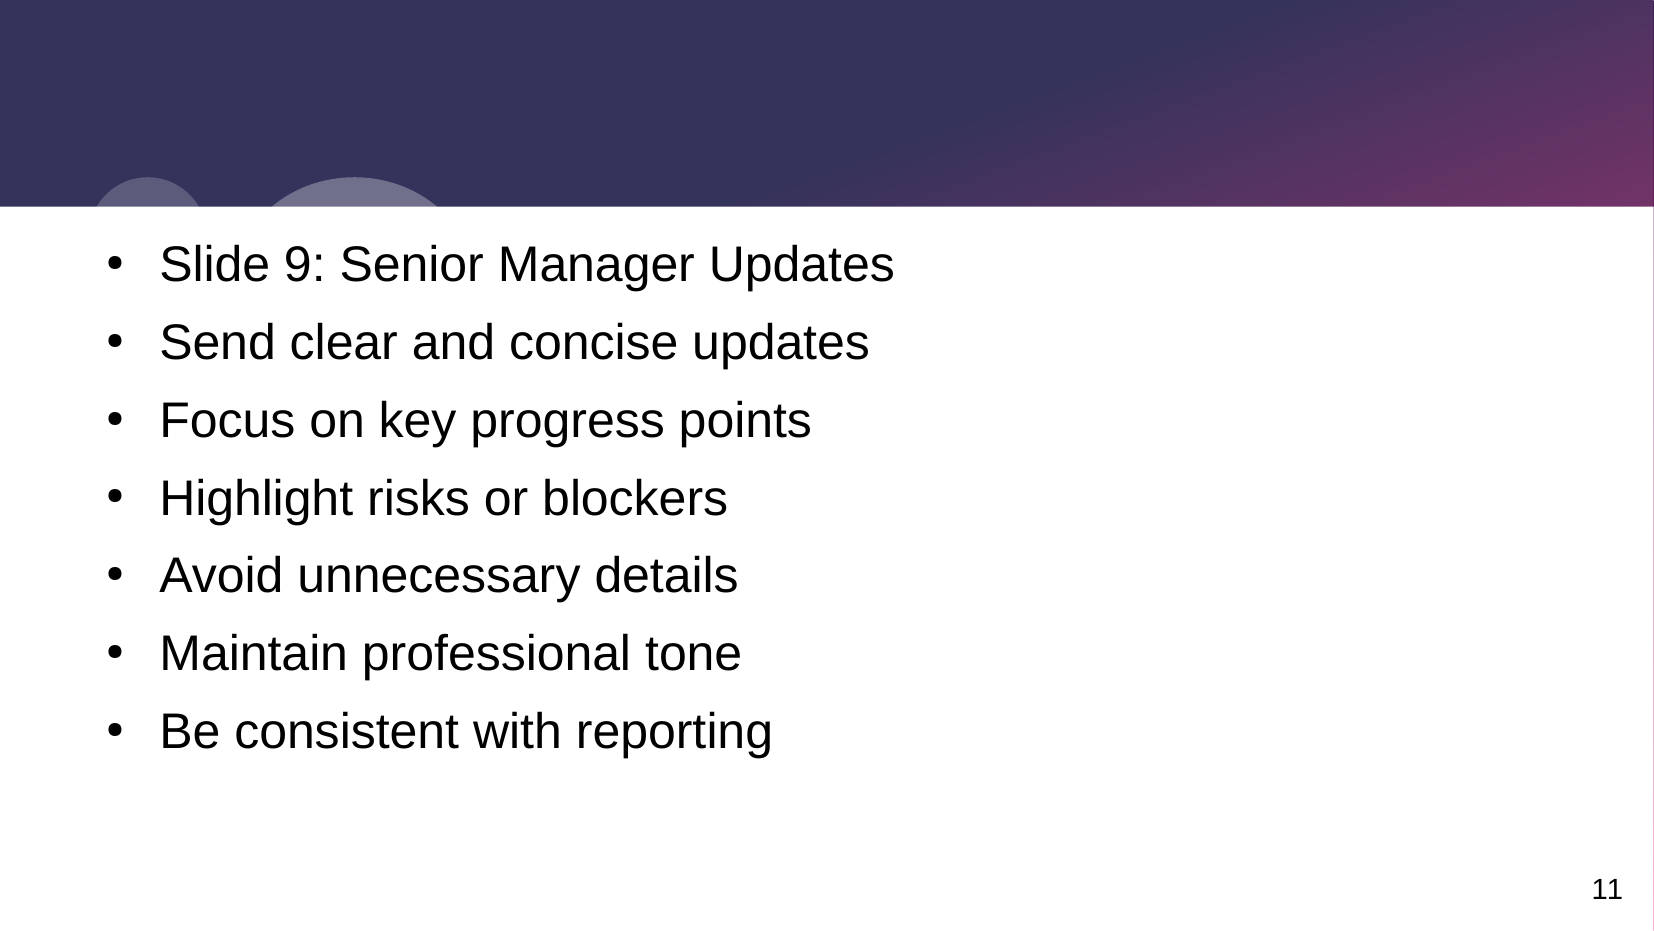

#
Slide 9: Senior Manager Updates
Send clear and concise updates
Focus on key progress points
Highlight risks or blockers
Avoid unnecessary details
Maintain professional tone
Be consistent with reporting